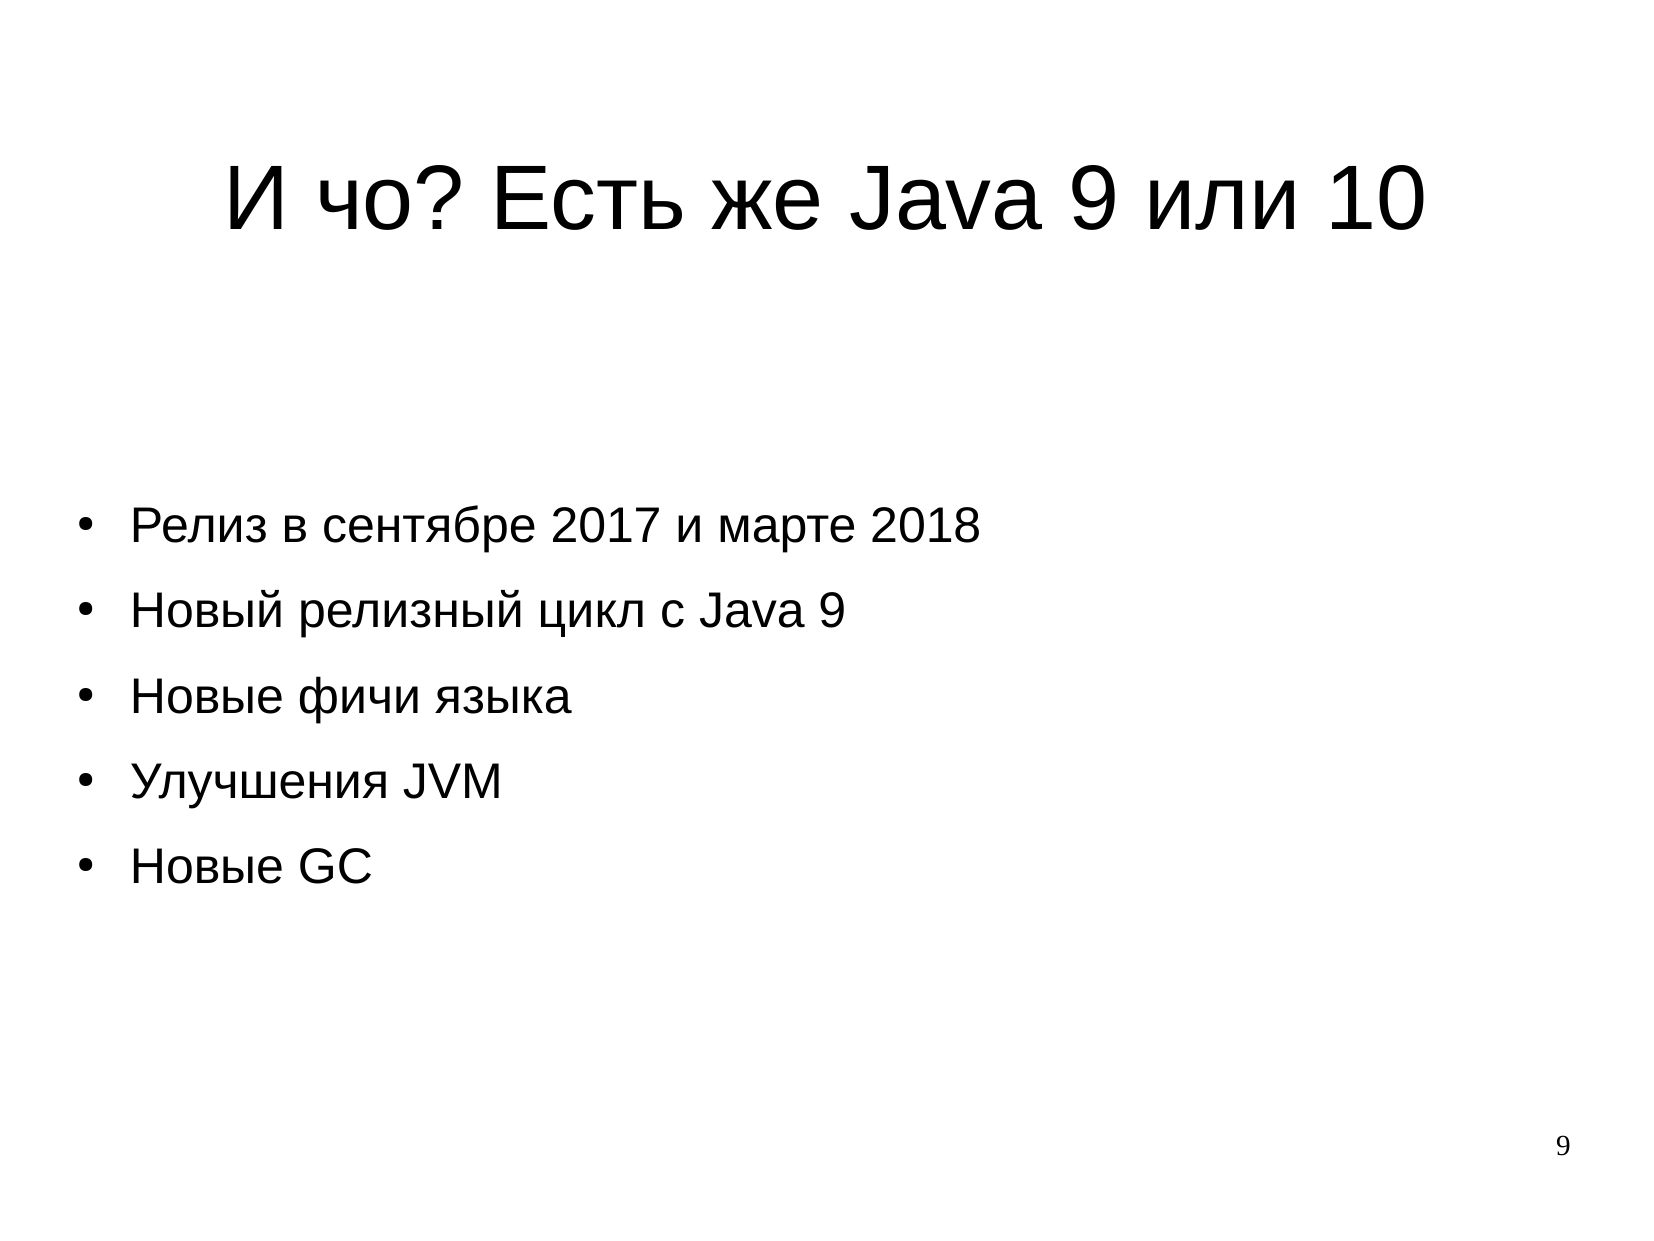

# И чо? Есть же Java 9 или 10
Релиз в сентябре 2017 и марте 2018
Новый релизный цикл с Java 9
Новые фичи языка
Улучшения JVM
Новые GC
9